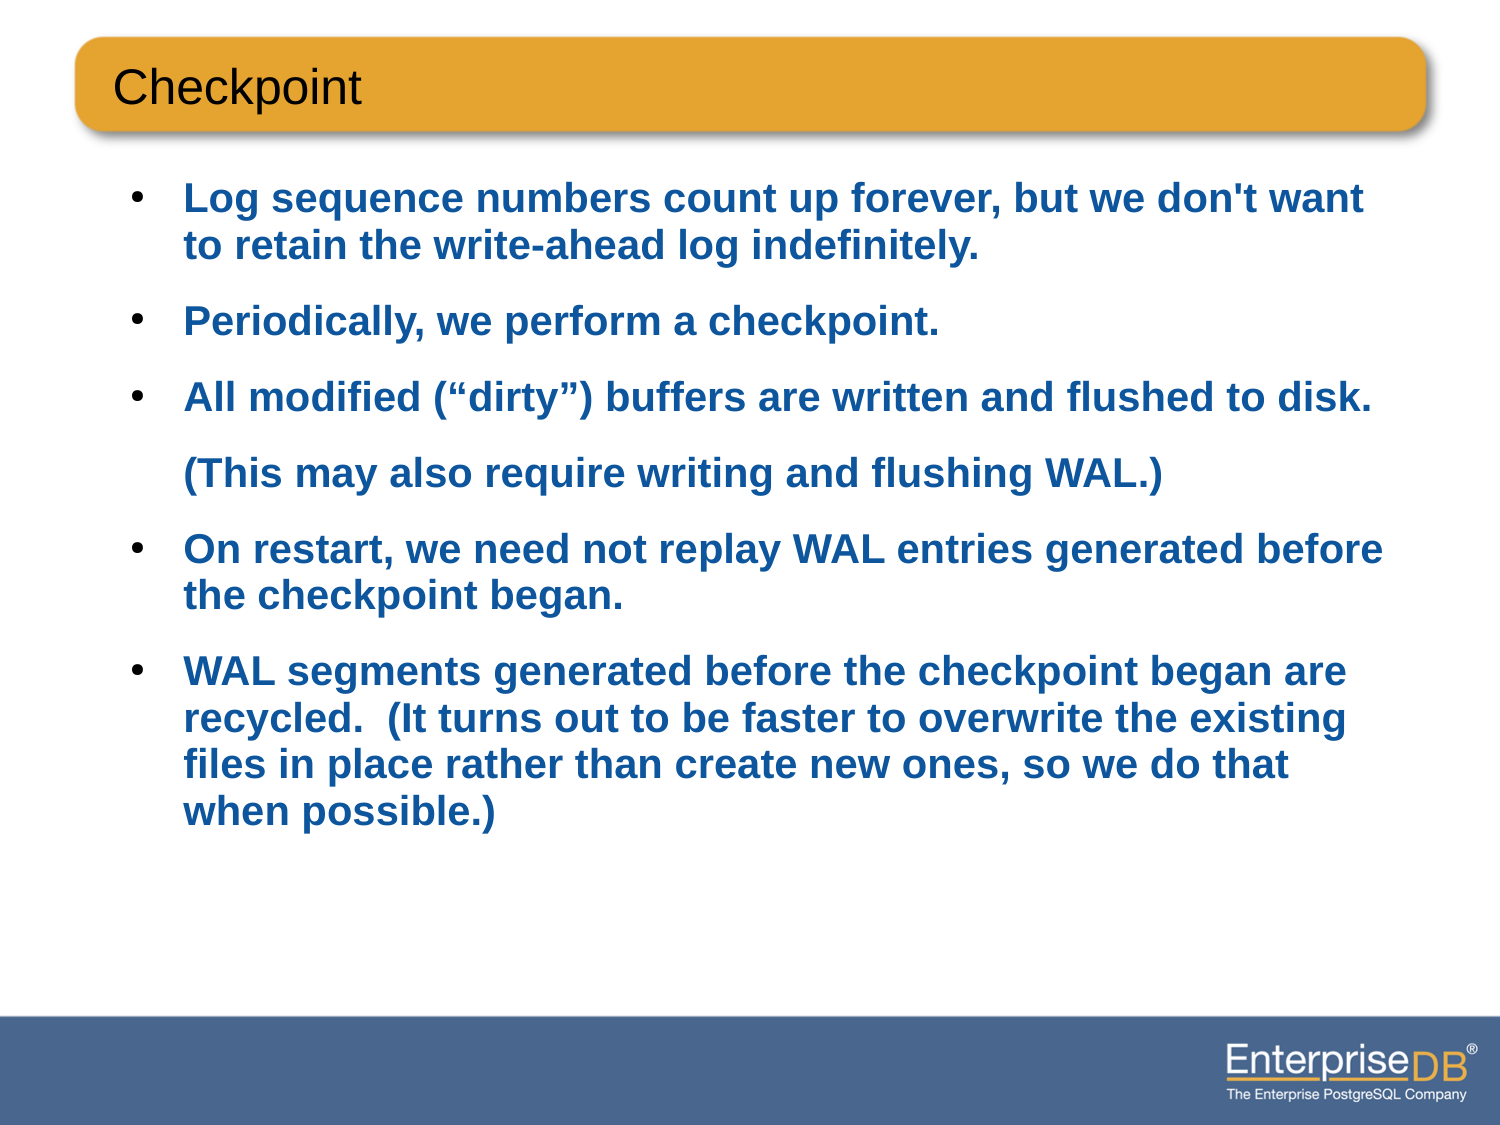

# Checkpoint
Log sequence numbers count up forever, but we don't want to retain the write-ahead log indefinitely.
Periodically, we perform a checkpoint.
All modified (“dirty”) buffers are written and flushed to disk.
(This may also require writing and flushing WAL.)
On restart, we need not replay WAL entries generated before the checkpoint began.
WAL segments generated before the checkpoint began are recycled. (It turns out to be faster to overwrite the existing files in place rather than create new ones, so we do that when possible.)